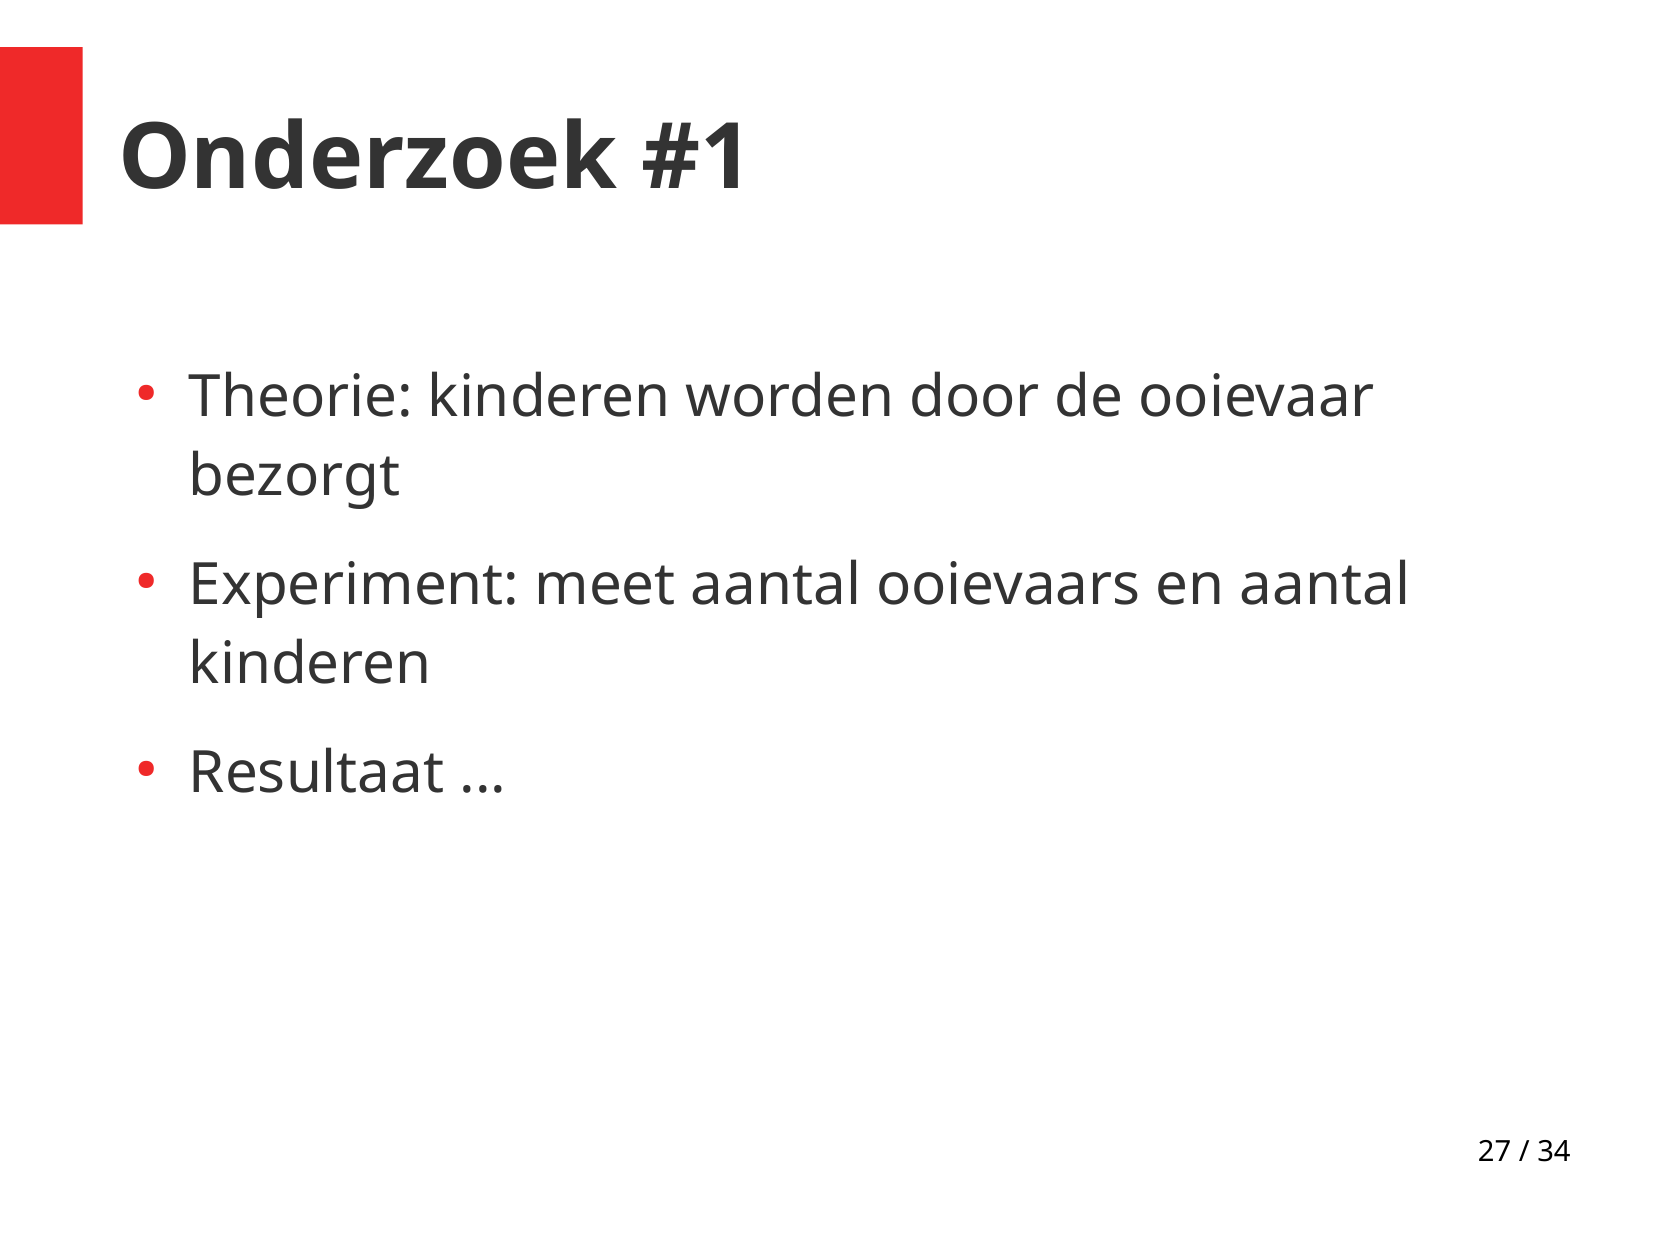

# Onderzoek #1
Theorie: kinderen worden door de ooievaar bezorgt
Experiment: meet aantal ooievaars en aantal kinderen
Resultaat ...
27